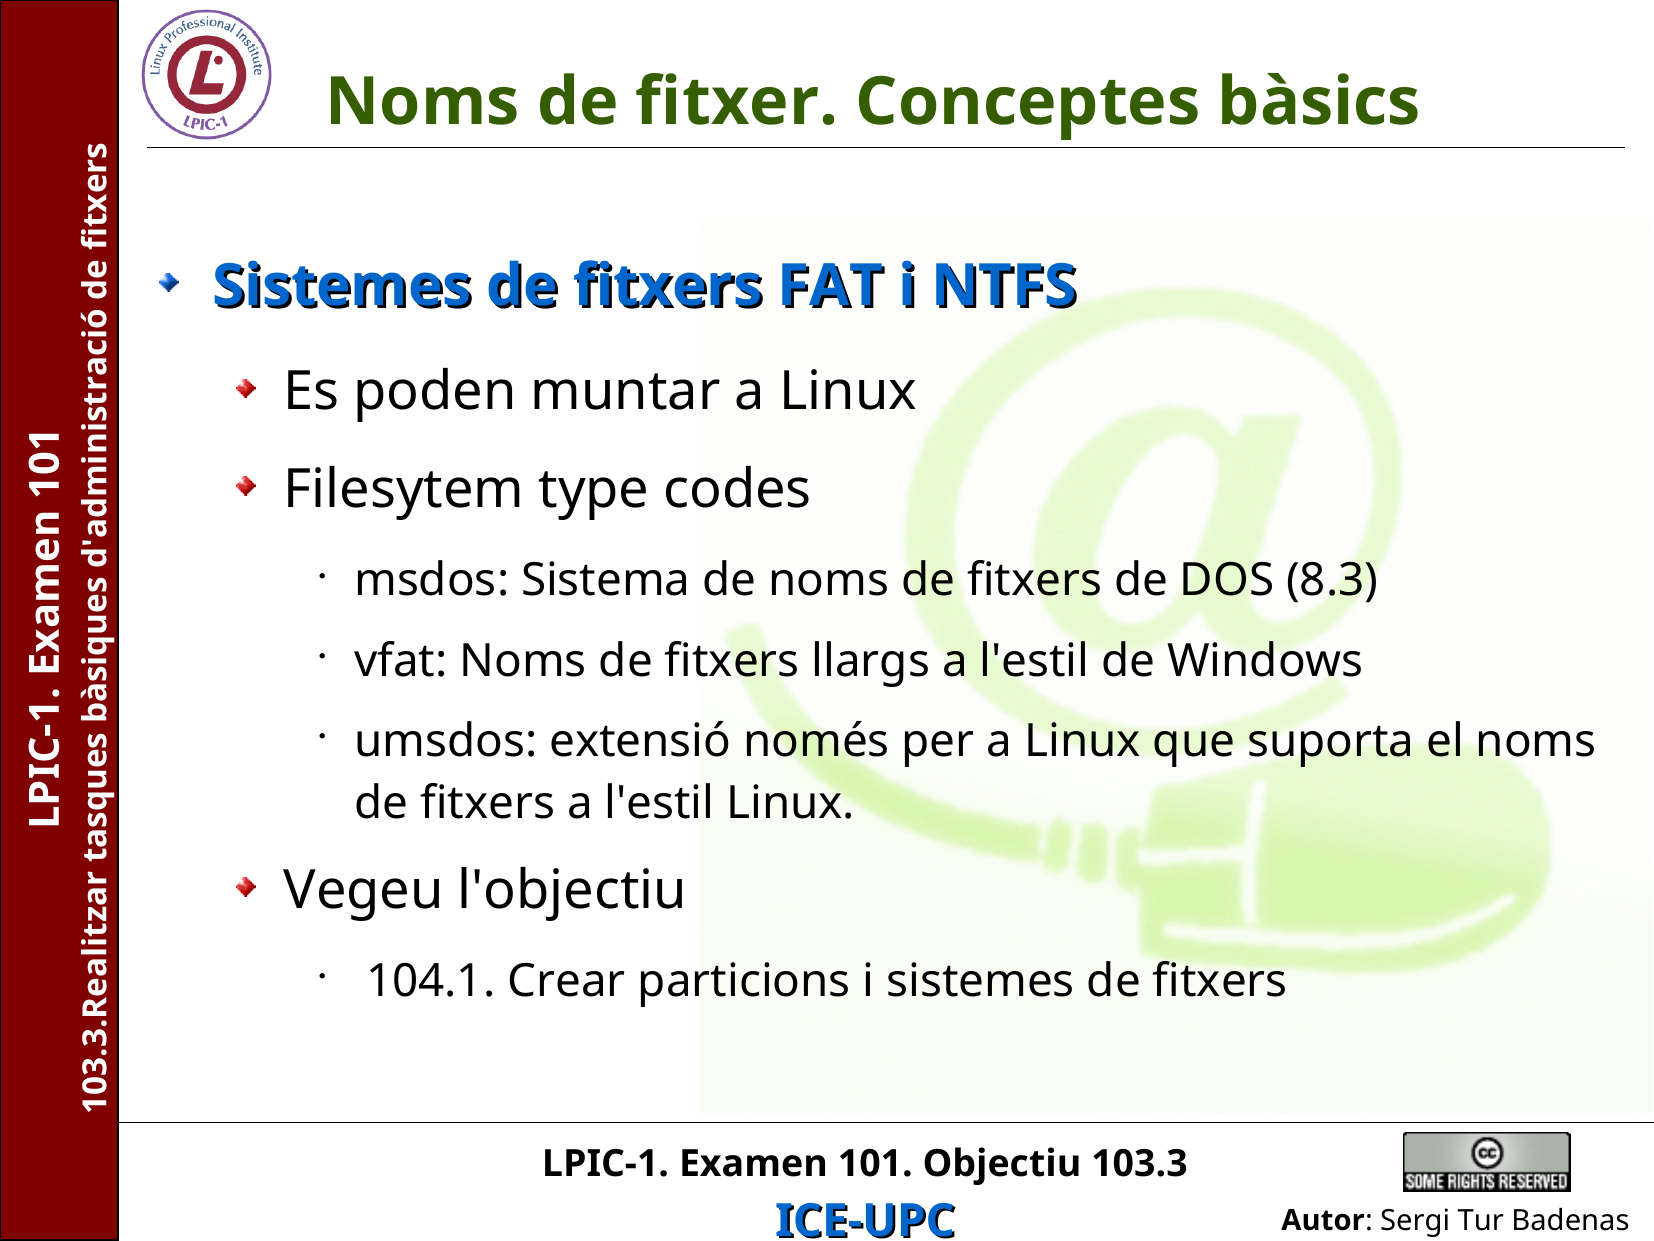

# Noms de fitxer. Conceptes bàsics
Sistemes de fitxers FAT i NTFS
Es poden muntar a Linux
Filesytem type codes
msdos: Sistema de noms de fitxers de DOS (8.3)
vfat: Noms de fitxers llargs a l'estil de Windows
umsdos: extensió només per a Linux que suporta el noms de fitxers a l'estil Linux.
Vegeu l'objectiu
 104.1. Crear particions i sistemes de fitxers